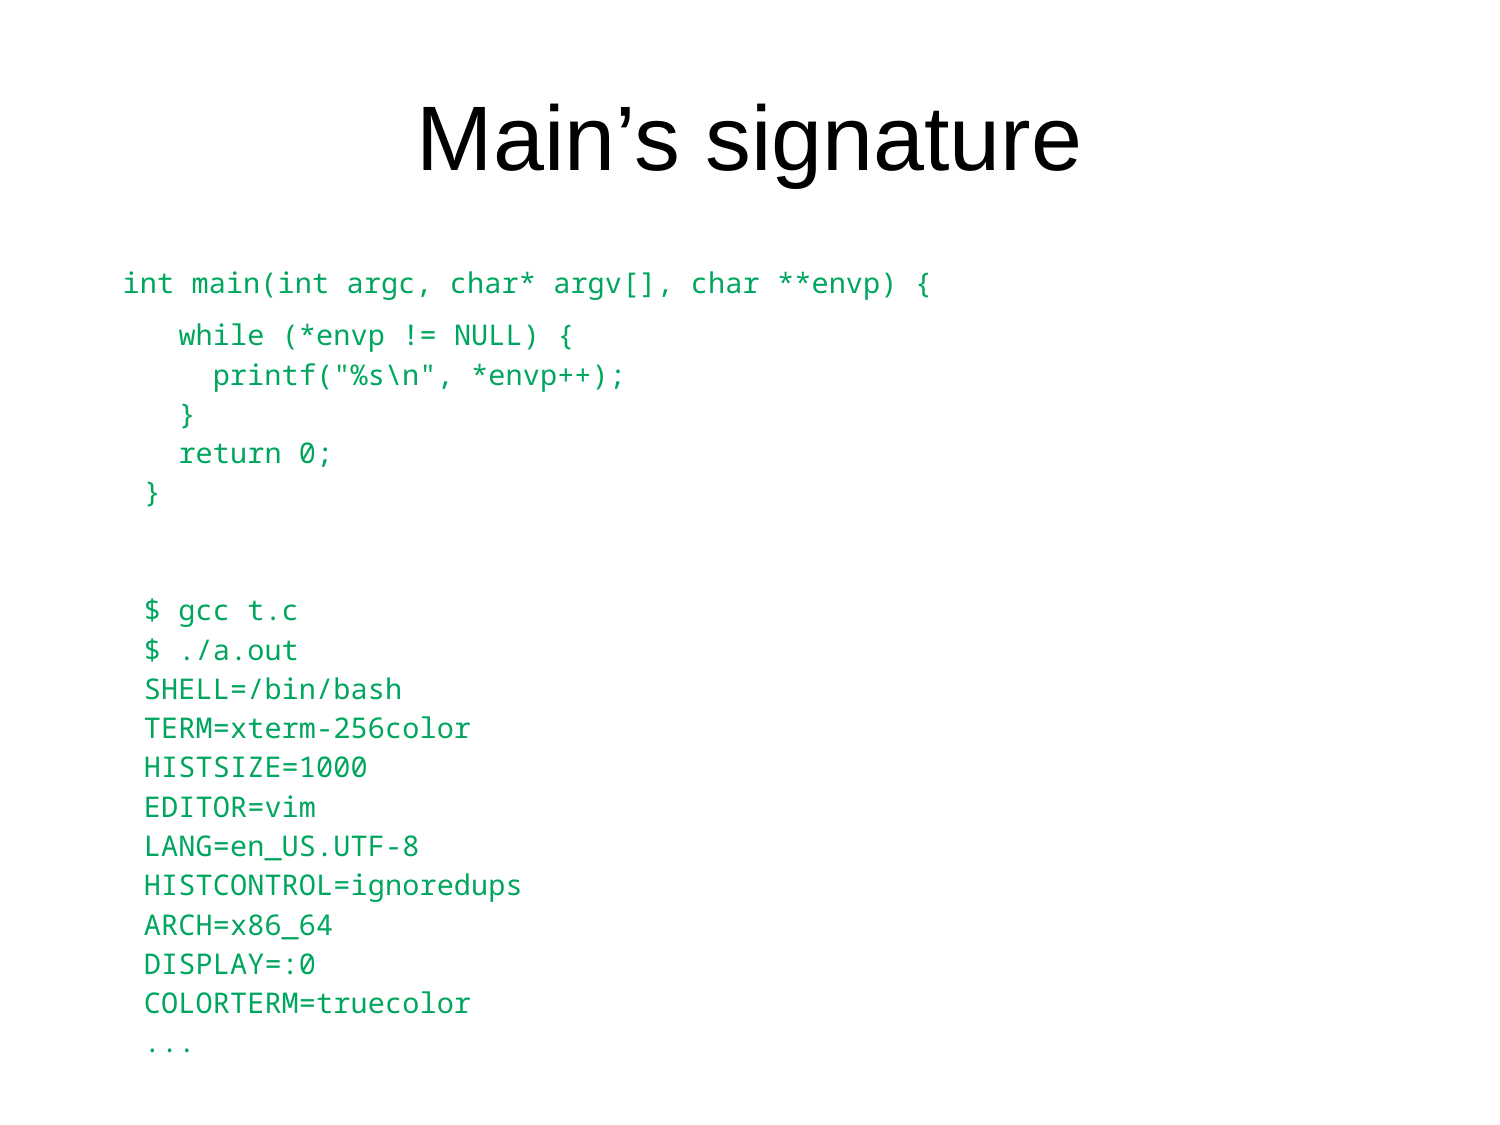

Main’s signature
# int main(int argc, char* argv[], char **envp) {
 while (*envp != NULL) {
 printf("%s\n", *envp++);
 }
 return 0;
 }
 $ gcc t.c
 $ ./a.out
 SHELL=/bin/bash
 TERM=xterm-256color
 HISTSIZE=1000
 EDITOR=vim
 LANG=en_US.UTF-8
 HISTCONTROL=ignoredups
 ARCH=x86_64
 DISPLAY=:0
 COLORTERM=truecolor
 ...